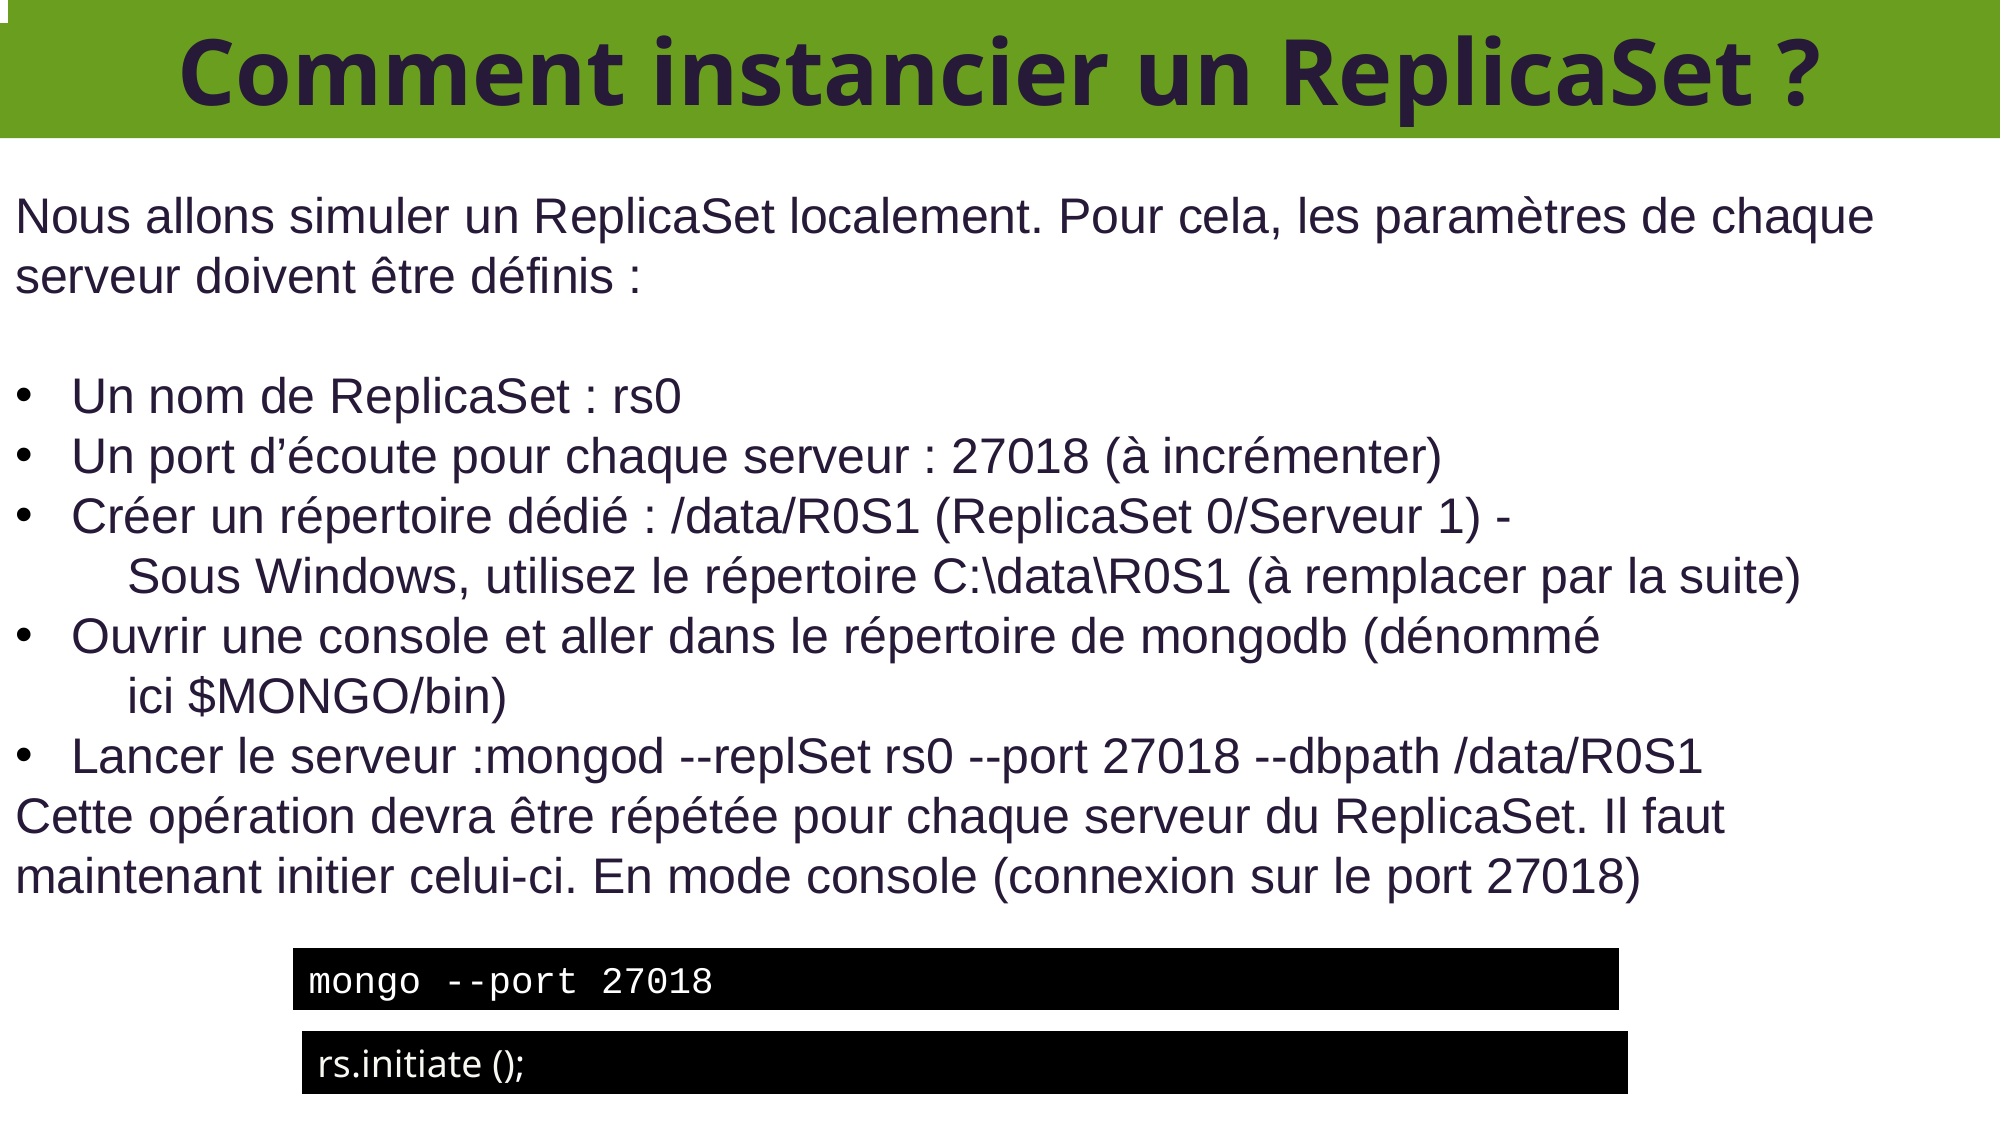

Comment instancier un ReplicaSet ?
Nous allons simuler un ReplicaSet localement. Pour cela, les paramètres de chaque serveur doivent être définis :
Un nom de ReplicaSet : rs0
Un port d’écoute pour chaque serveur : 27018 (à incrémenter)
Créer un répertoire dédié : /data/R0S1 (ReplicaSet 0/Serveur 1) - Sous Windows, utilisez le répertoire C:\data\R0S1 (à remplacer par la suite)
Ouvrir une console et aller dans le répertoire de mongodb (dénommé ici $MONGO/bin)
Lancer le serveur :mongod --replSet rs0 --port 27018 --dbpath /data/R0S1
Cette opération devra être répétée pour chaque serveur du ReplicaSet. Il faut maintenant initier celui-ci. En mode console (connexion sur le port 27018)
mongo --port 27018
rs.initiate ();